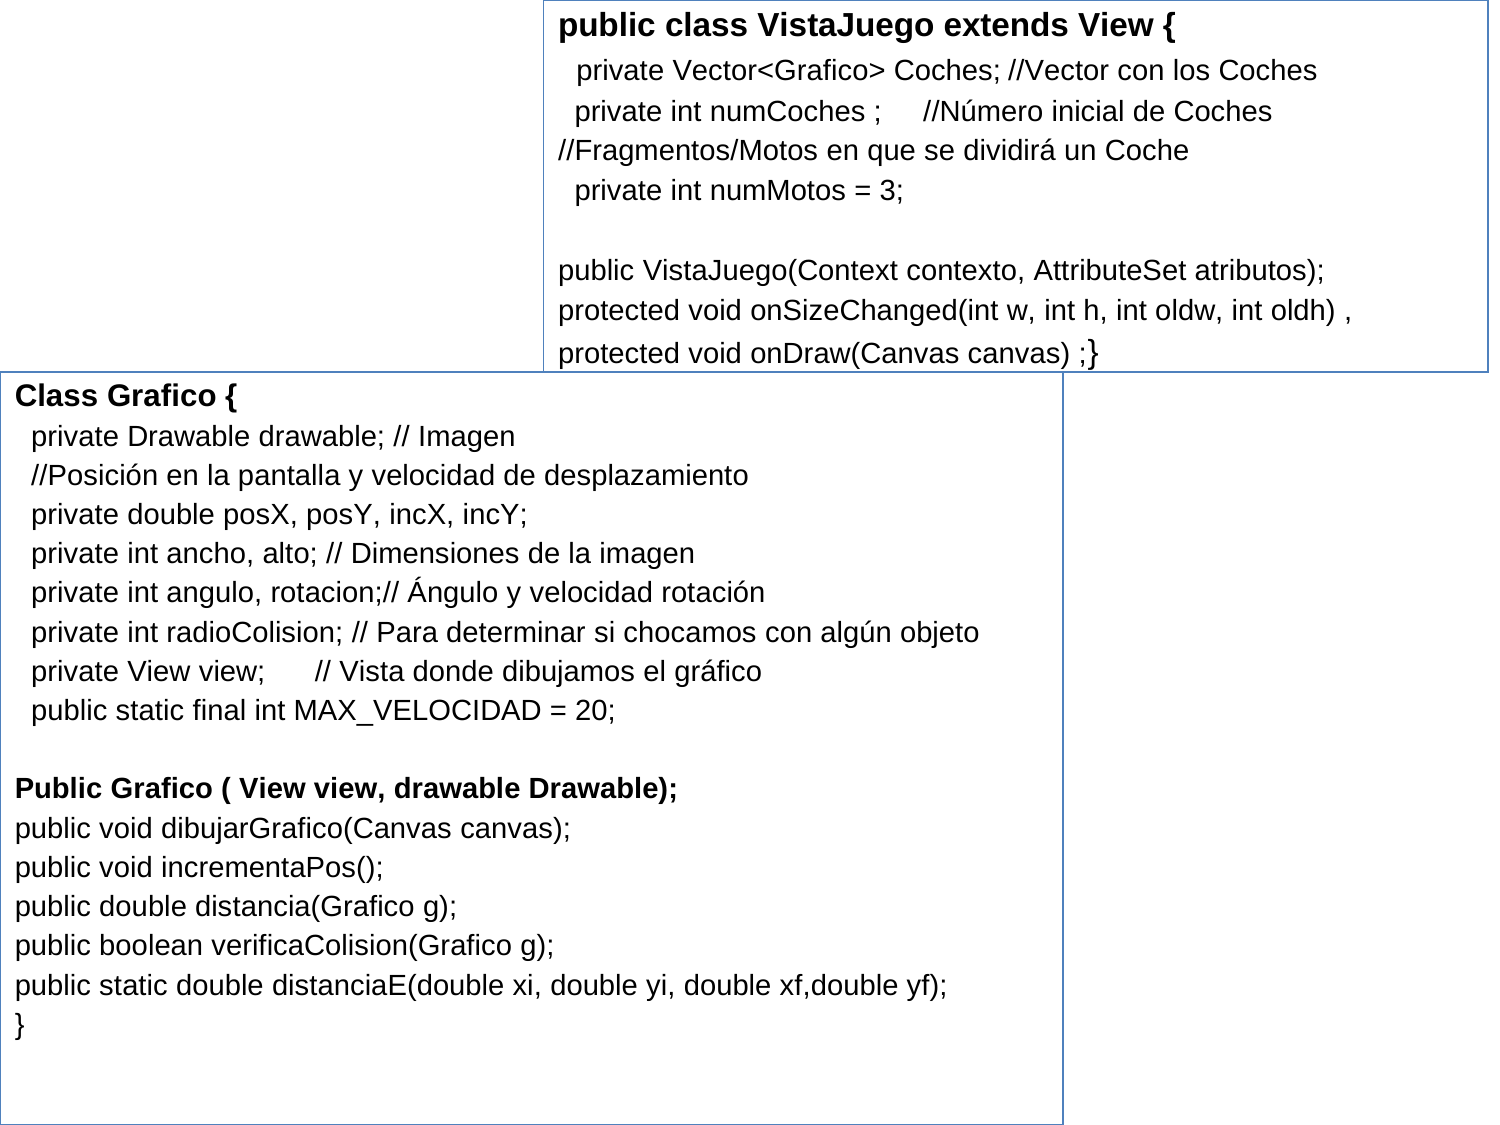

public class VistaJuego extends View {
 private Vector<Grafico> Coches;	//Vector con los Coches
 private int numCoches ; //Número inicial de Coches
//Fragmentos/Motos en que se dividirá un Coche
 private int numMotos = 3;
public VistaJuego(Context contexto, AttributeSet atributos);
protected void onSizeChanged(int w, int h, int oldw, int oldh) ,
protected void onDraw(Canvas canvas) ;}
Class Grafico {
 private Drawable drawable; // Imagen
 //Posición en la pantalla y velocidad de desplazamiento
 private double posX, posY, incX, incY;
 private int ancho, alto; // Dimensiones de la imagen
 private int angulo, rotacion;// Ángulo y velocidad rotación
 private int radioColision; // Para determinar si chocamos con algún objeto
 private View view; 	// Vista donde dibujamos el gráfico
 public static final int MAX_VELOCIDAD = 20;
Public Grafico ( View view, drawable Drawable);
public void dibujarGrafico(Canvas canvas);
public void incrementaPos();
public double distancia(Grafico g);
public boolean verificaColision(Grafico g);
public static double distanciaE(double xi, double yi, double xf,double yf);
}